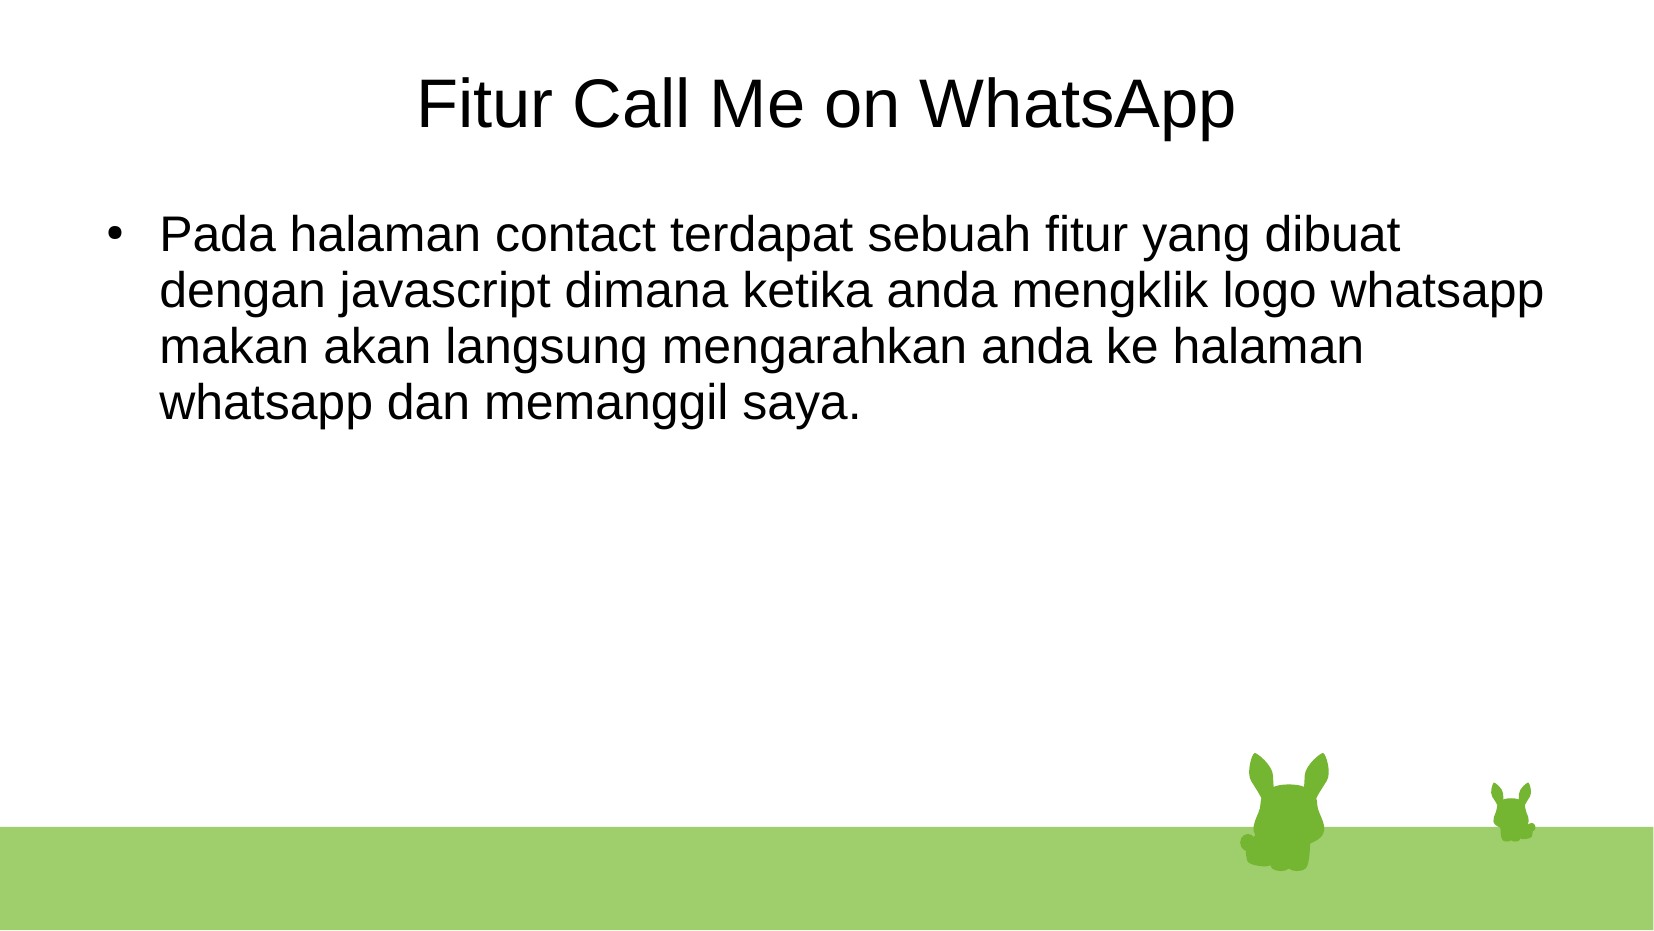

# Fitur Call Me on WhatsApp
Pada halaman contact terdapat sebuah fitur yang dibuat dengan javascript dimana ketika anda mengklik logo whatsapp makan akan langsung mengarahkan anda ke halaman whatsapp dan memanggil saya.